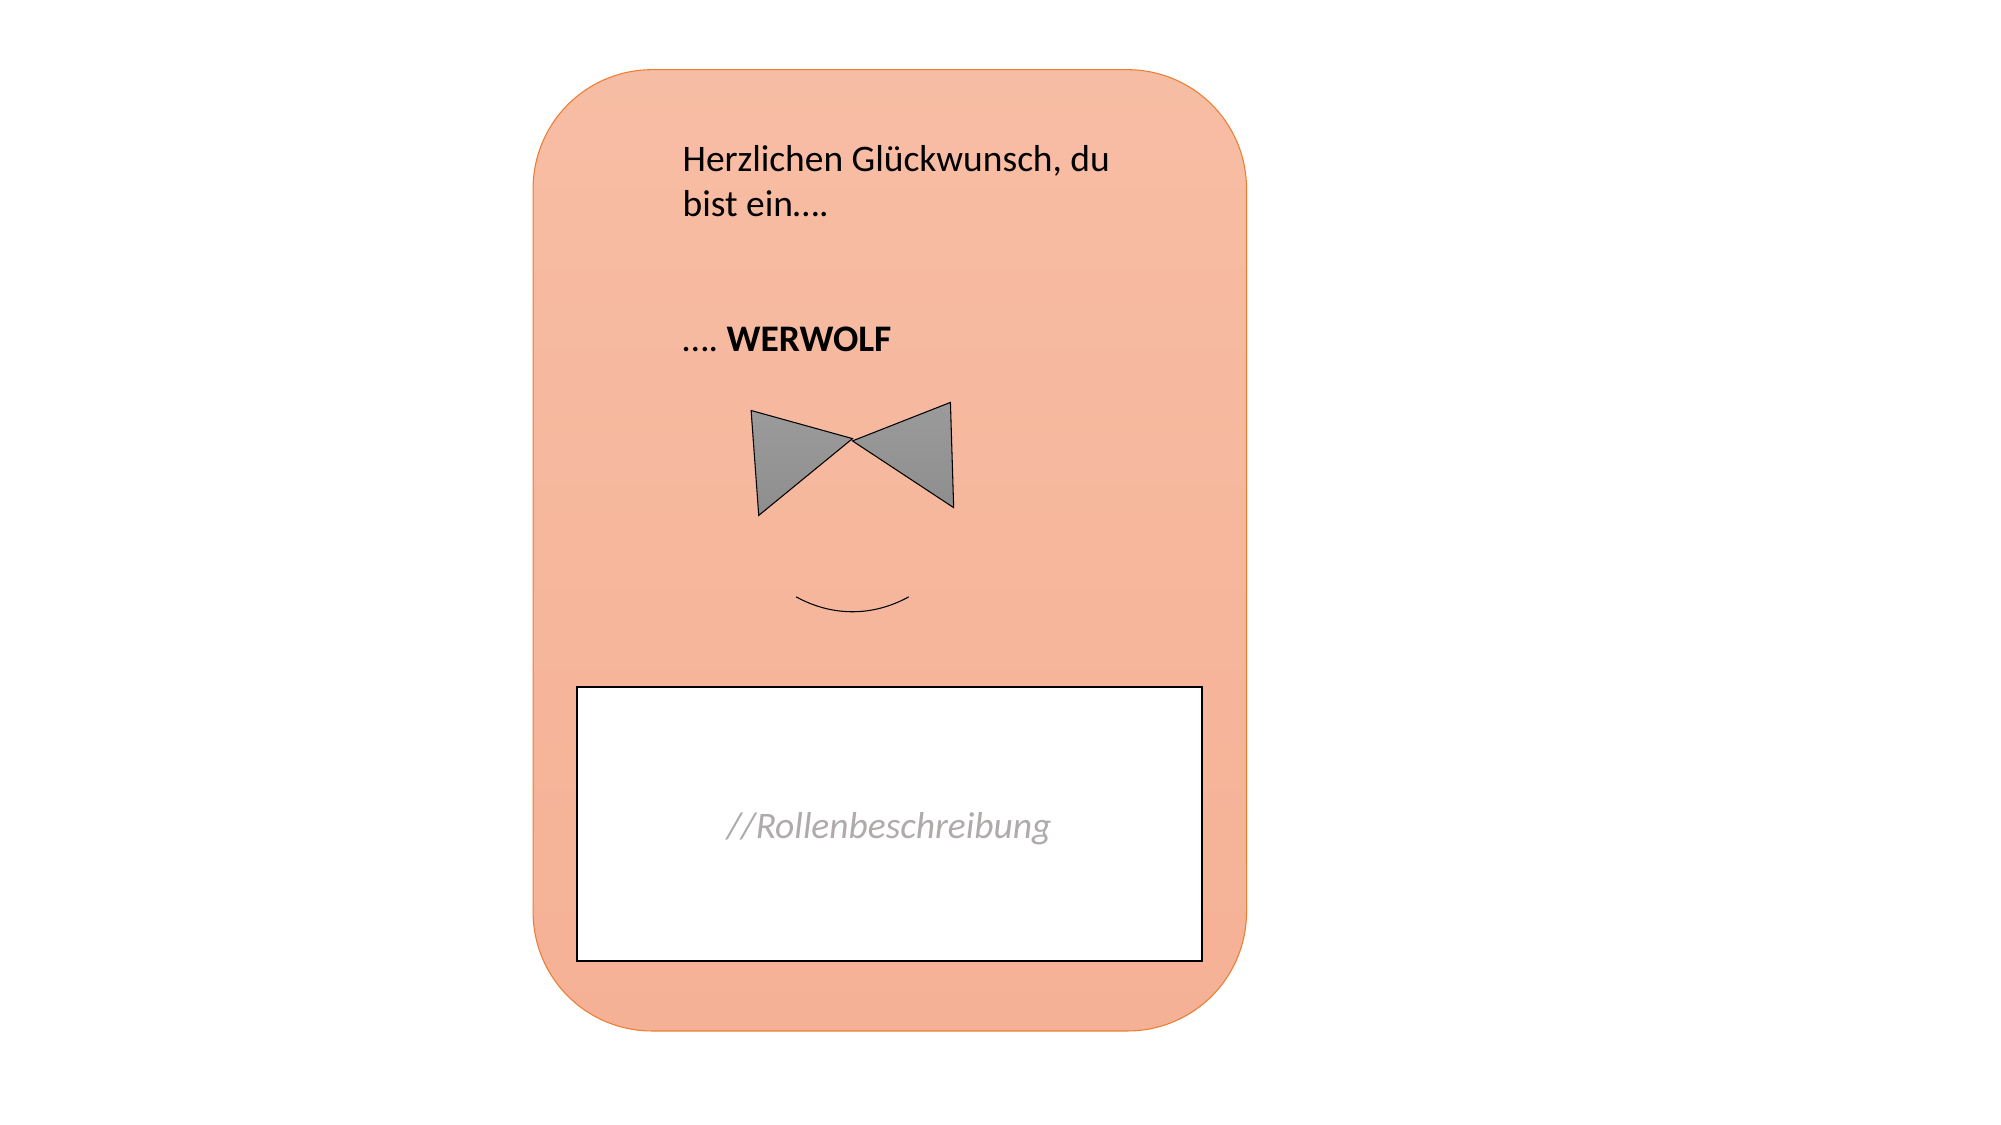

Herzlichen Glückwunsch, du bist ein….
…. WERWOLF
//Rollenbeschreibung